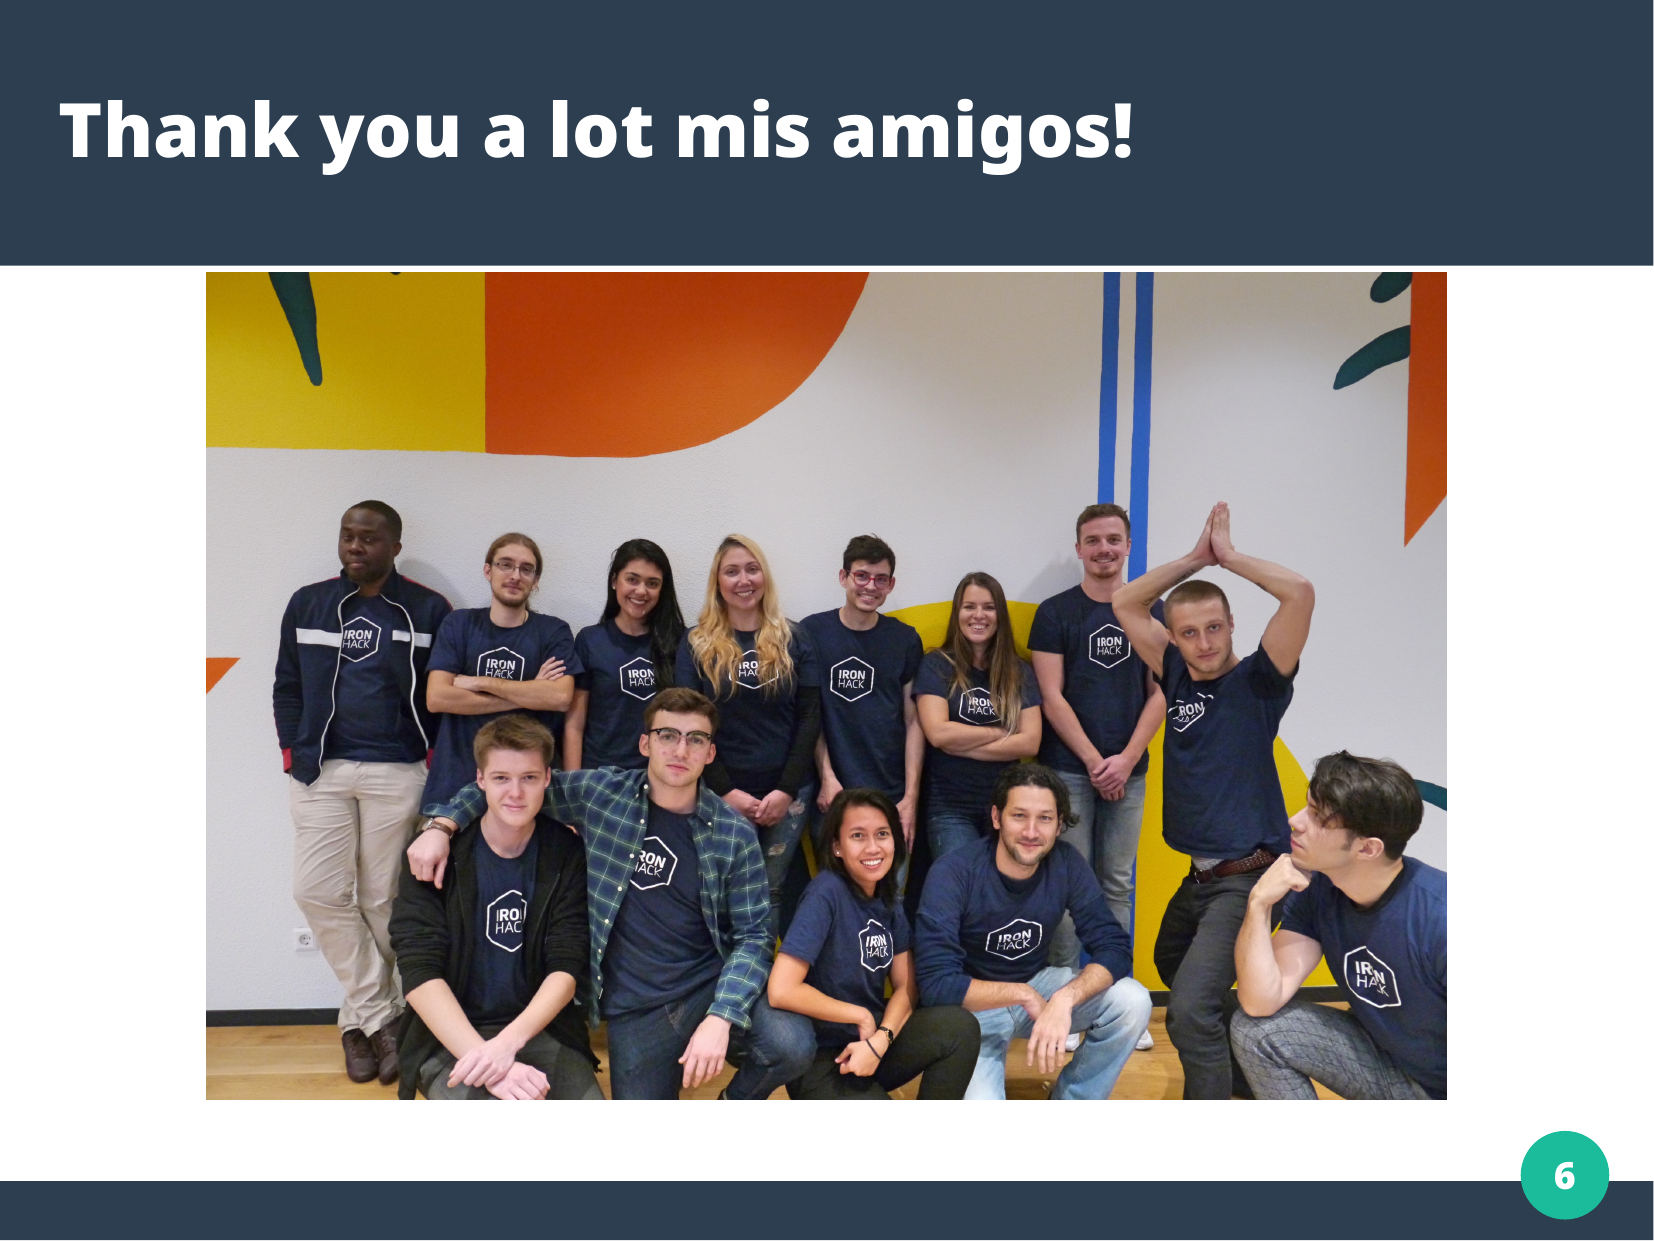

# Thank you a lot mis amigos!
6